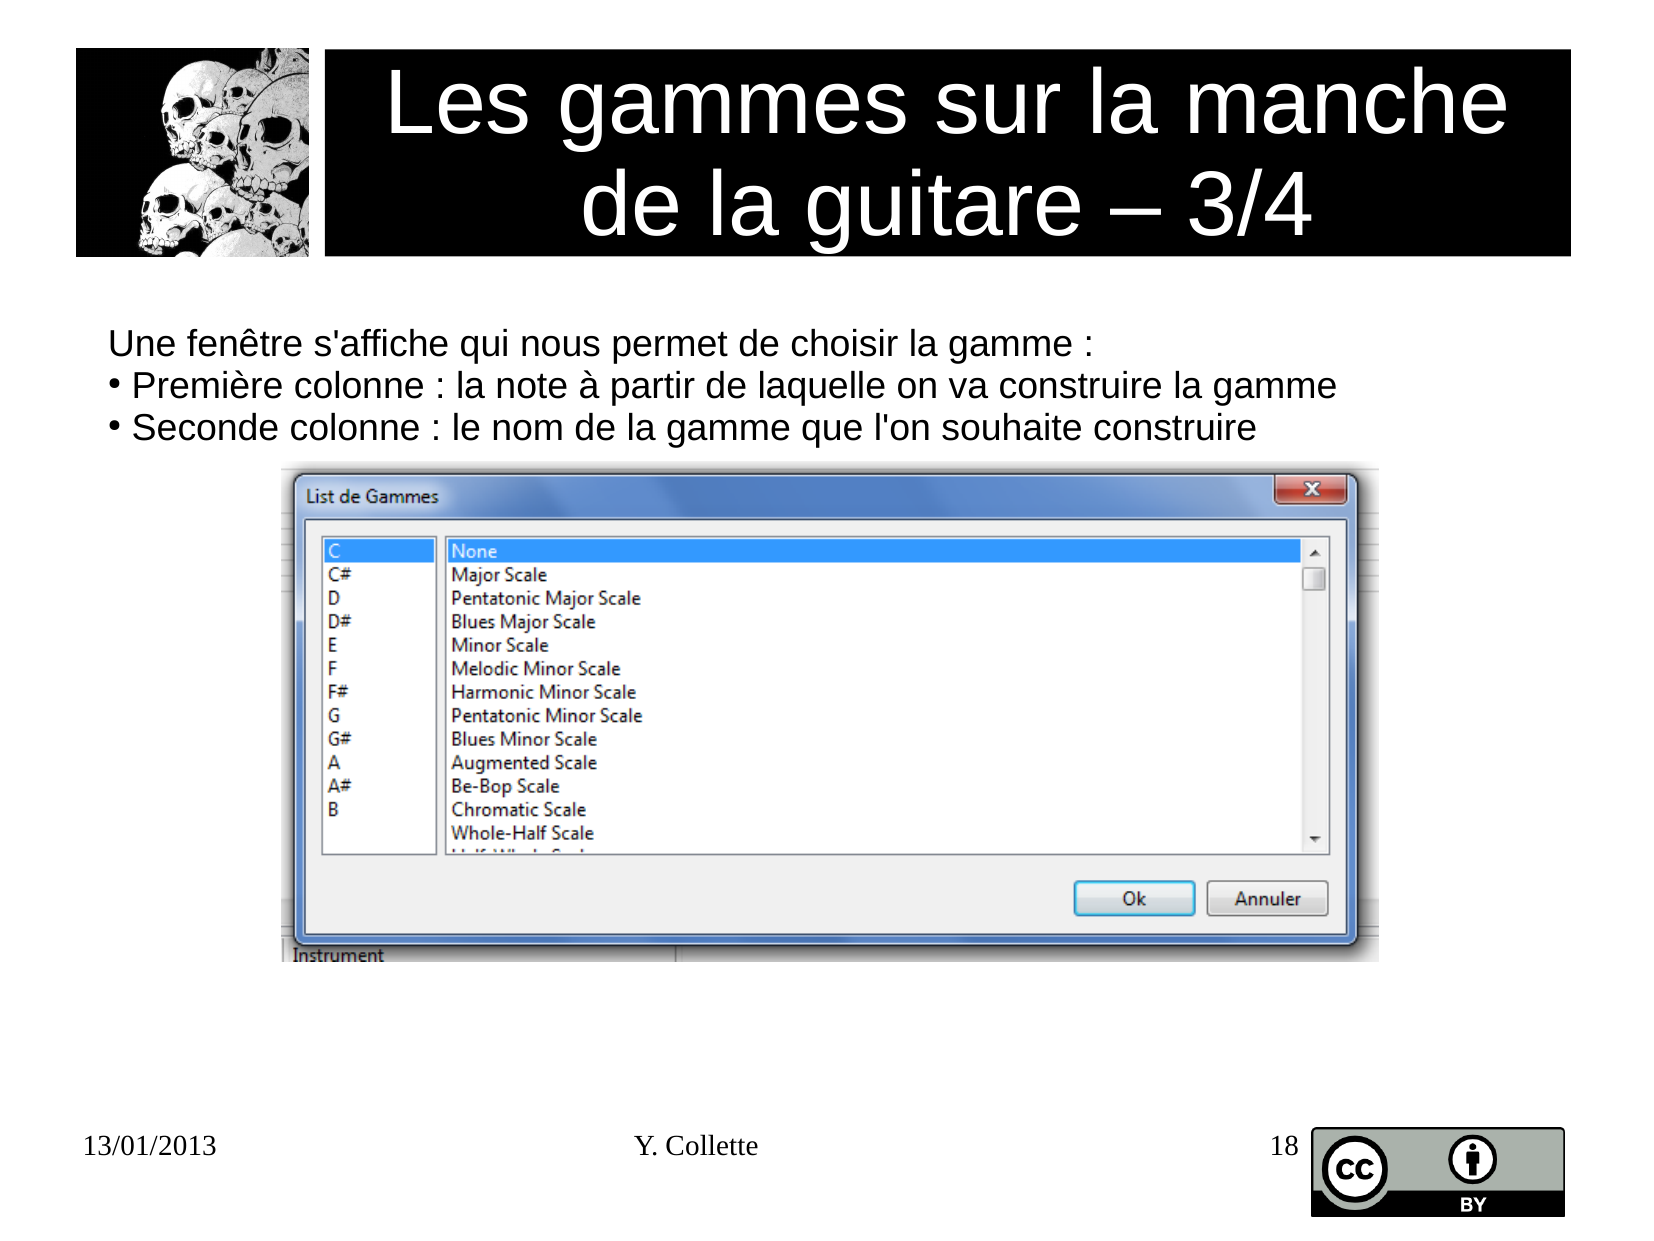

# Les gammes sur la manche de la guitare – 3/4
Une fenêtre s'affiche qui nous permet de choisir la gamme :
 Première colonne : la note à partir de laquelle on va construire la gamme
 Seconde colonne : le nom de la gamme que l'on souhaite construire
Y. Collette
18